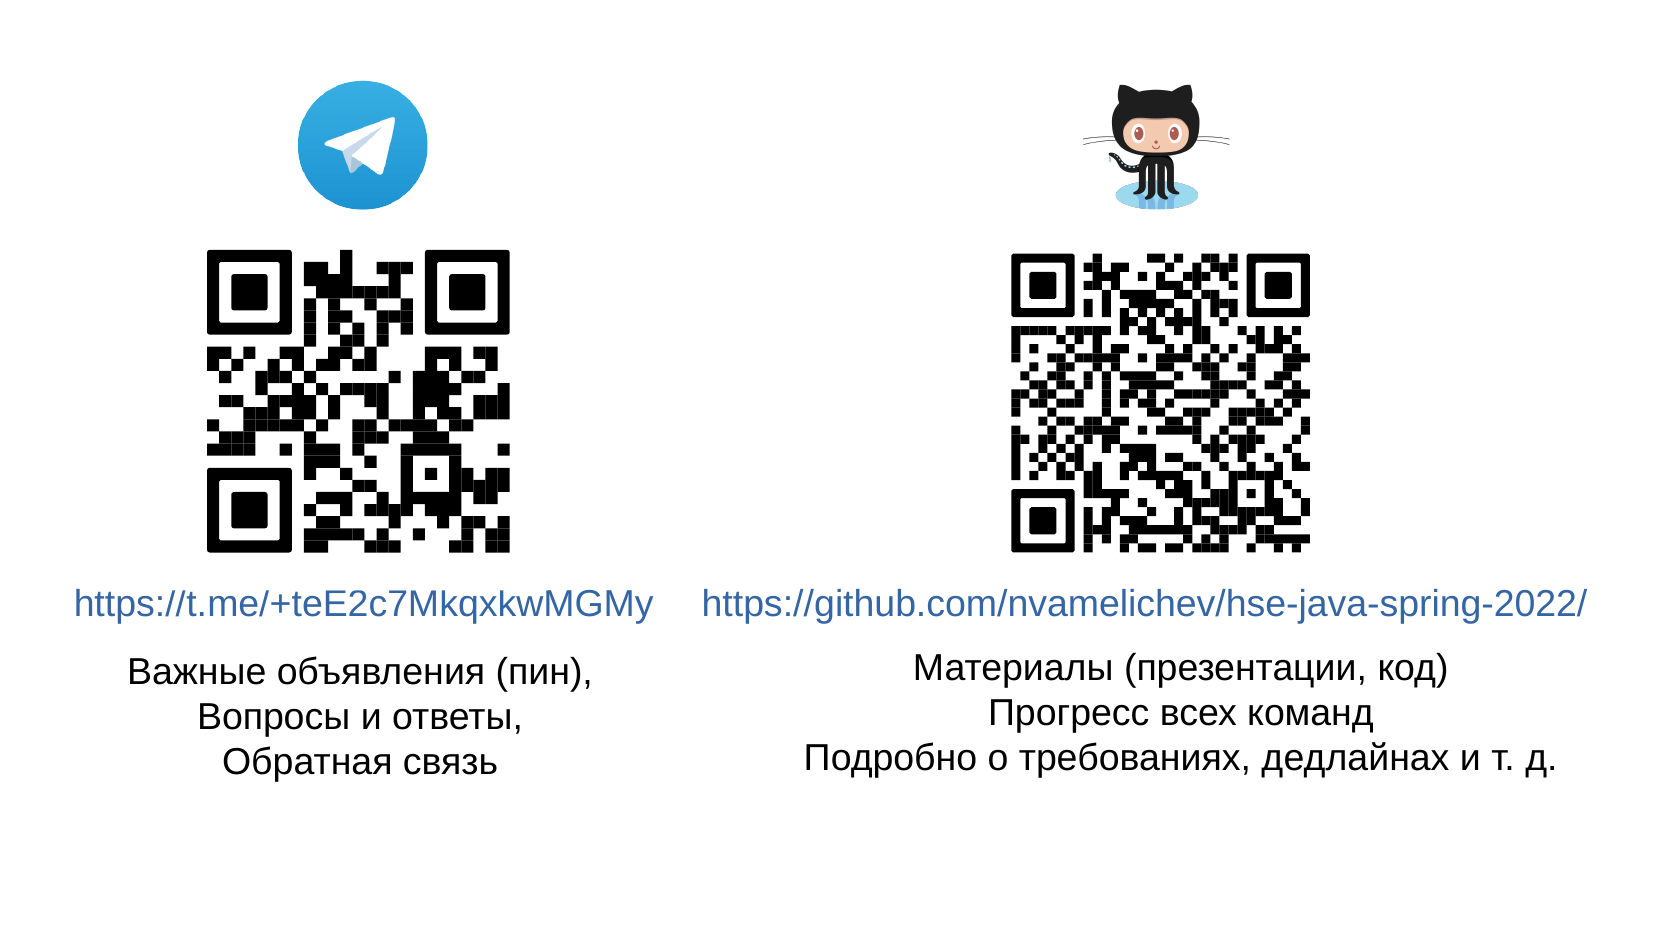

https://t.me/+teE2c7MkqxkwMGMy
https://github.com/nvamelichev/hse-java-spring-2022/
Материалы (презентации, код)
Прогресс всех команд
Подробно о требованиях, дедлайнах и т. д.
Важные объявления (пин),
Вопросы и ответы,
Обратная связь